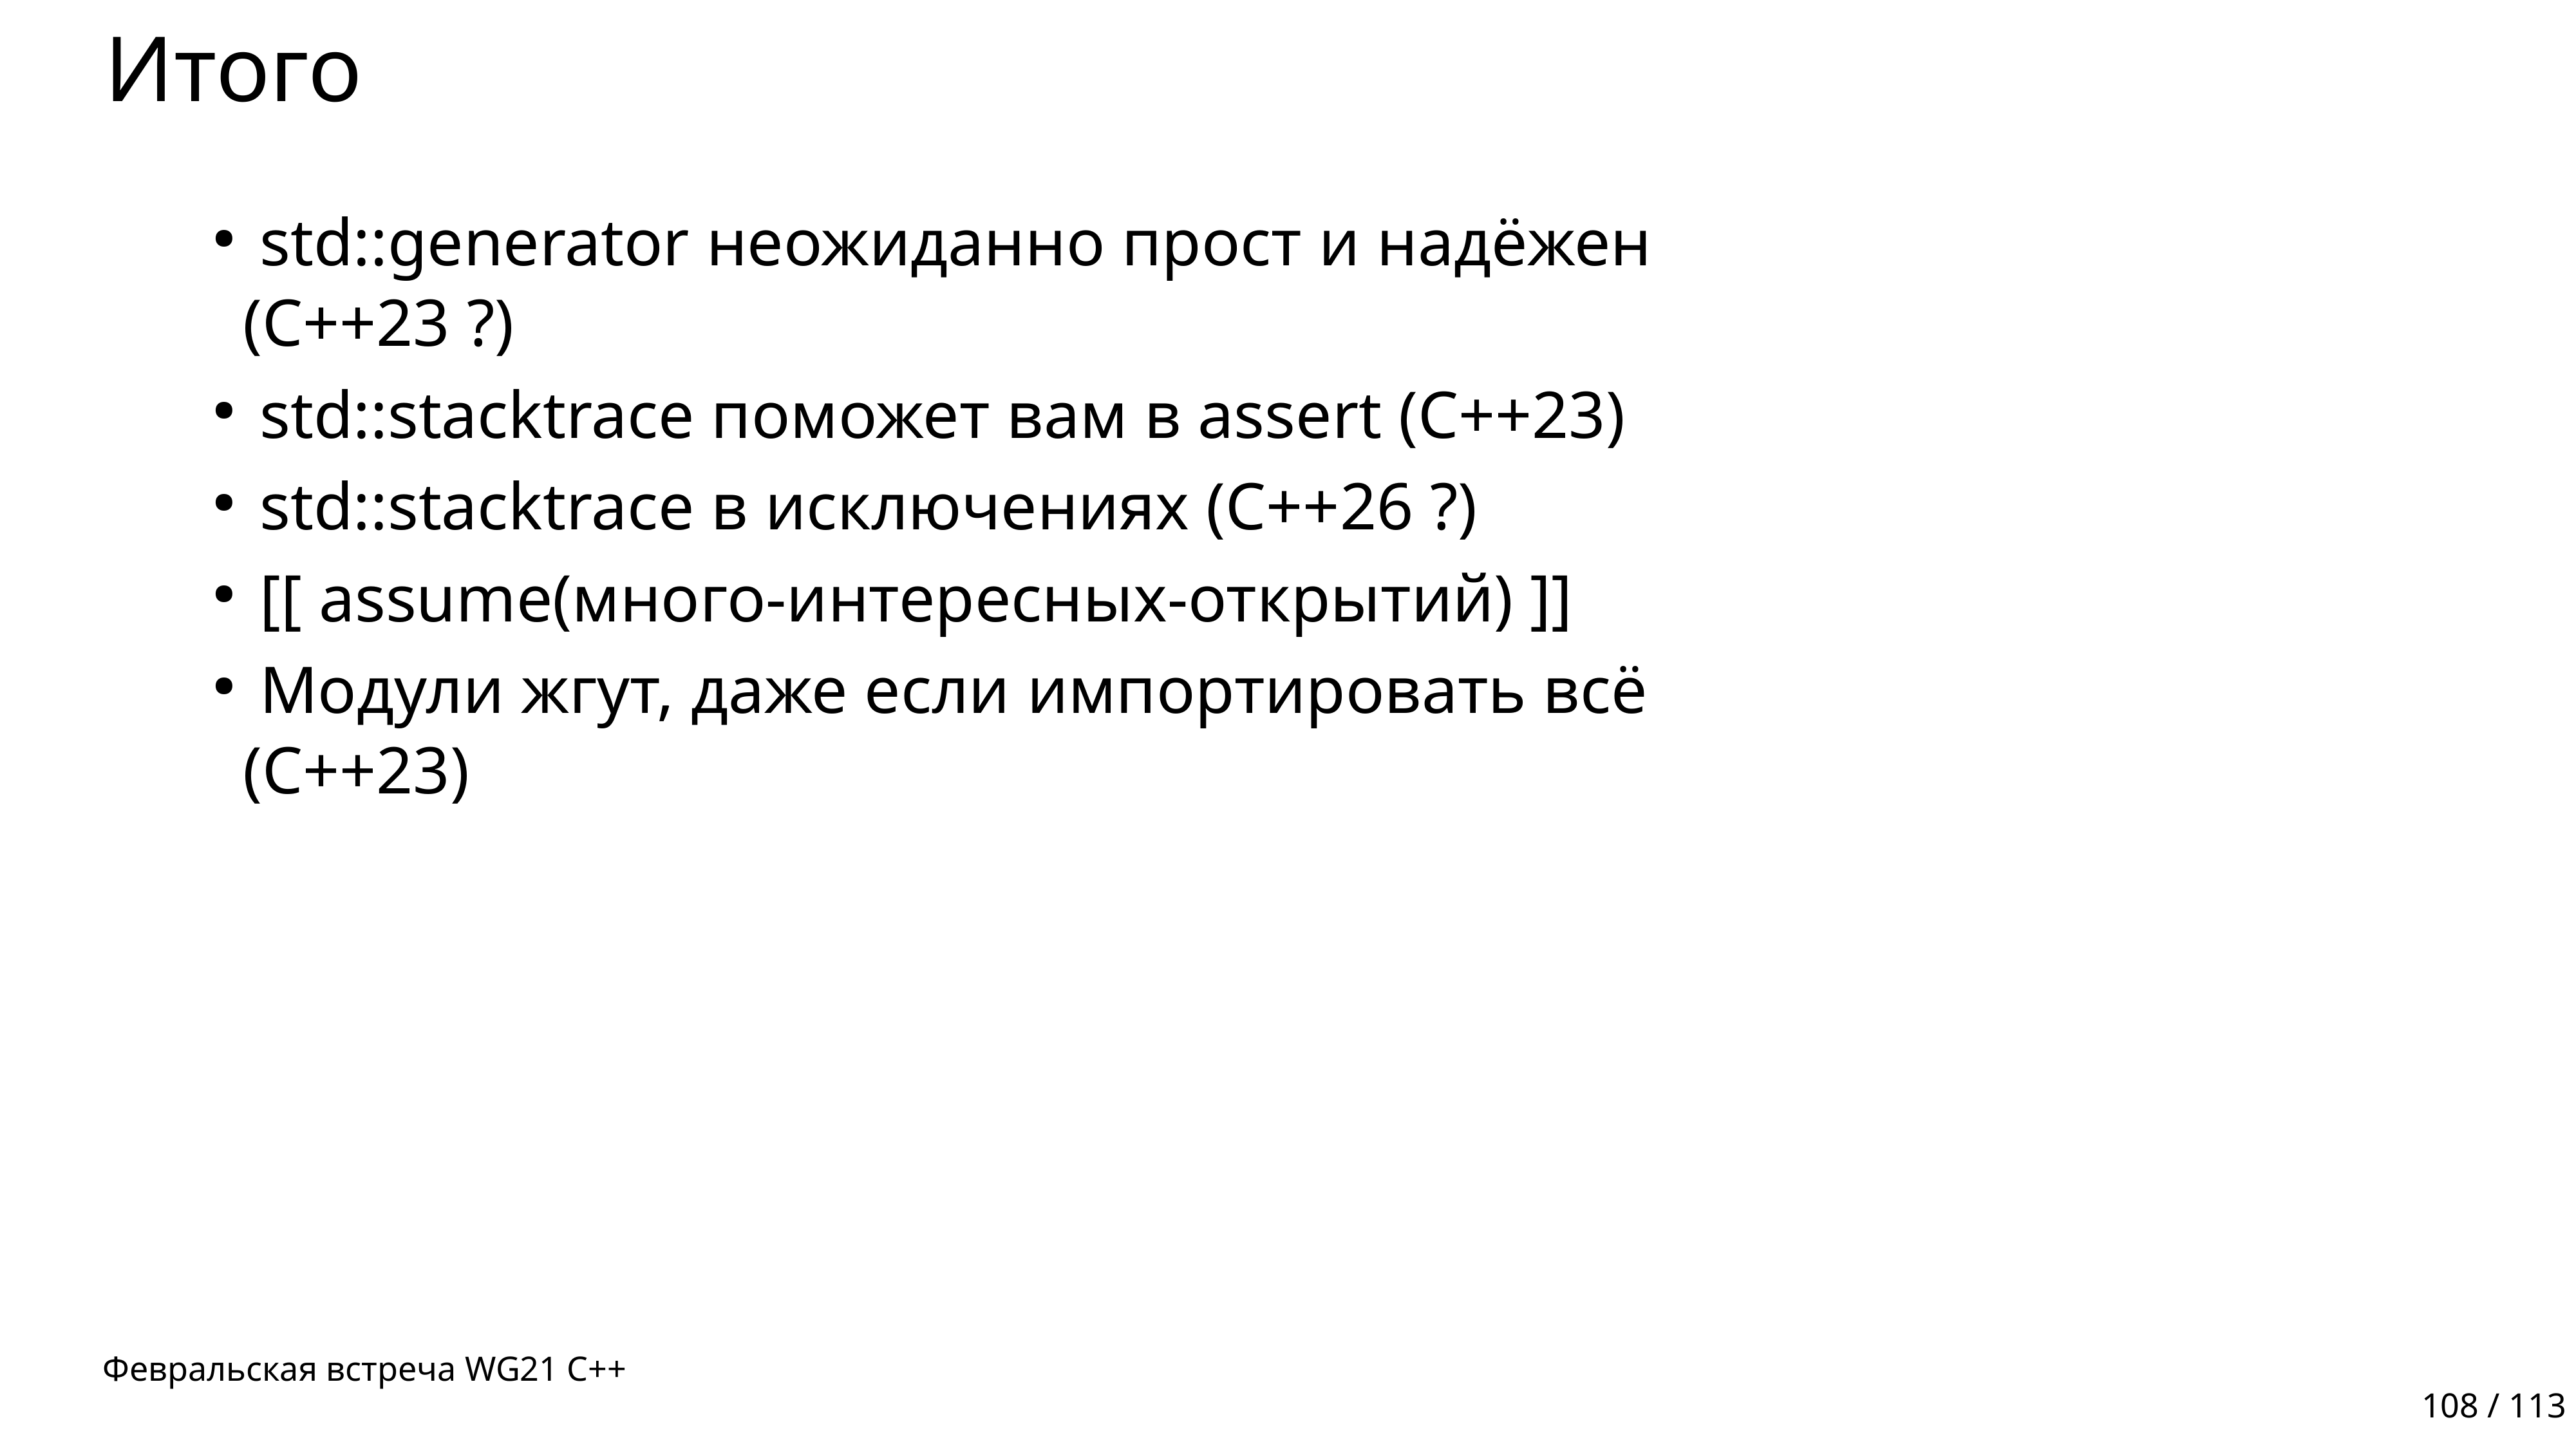

Итого
# std::generator неожиданно прост и надёжен (C++23 ?)
 std::stacktrace поможет вам в assert (С++23)
 std::stacktrace в исключениях (С++26 ?)
 [[ assume(много-интересных-открытий) ]]
 Модули жгут, даже если импортировать всё (С++23)
Февральская встреча WG21 C++